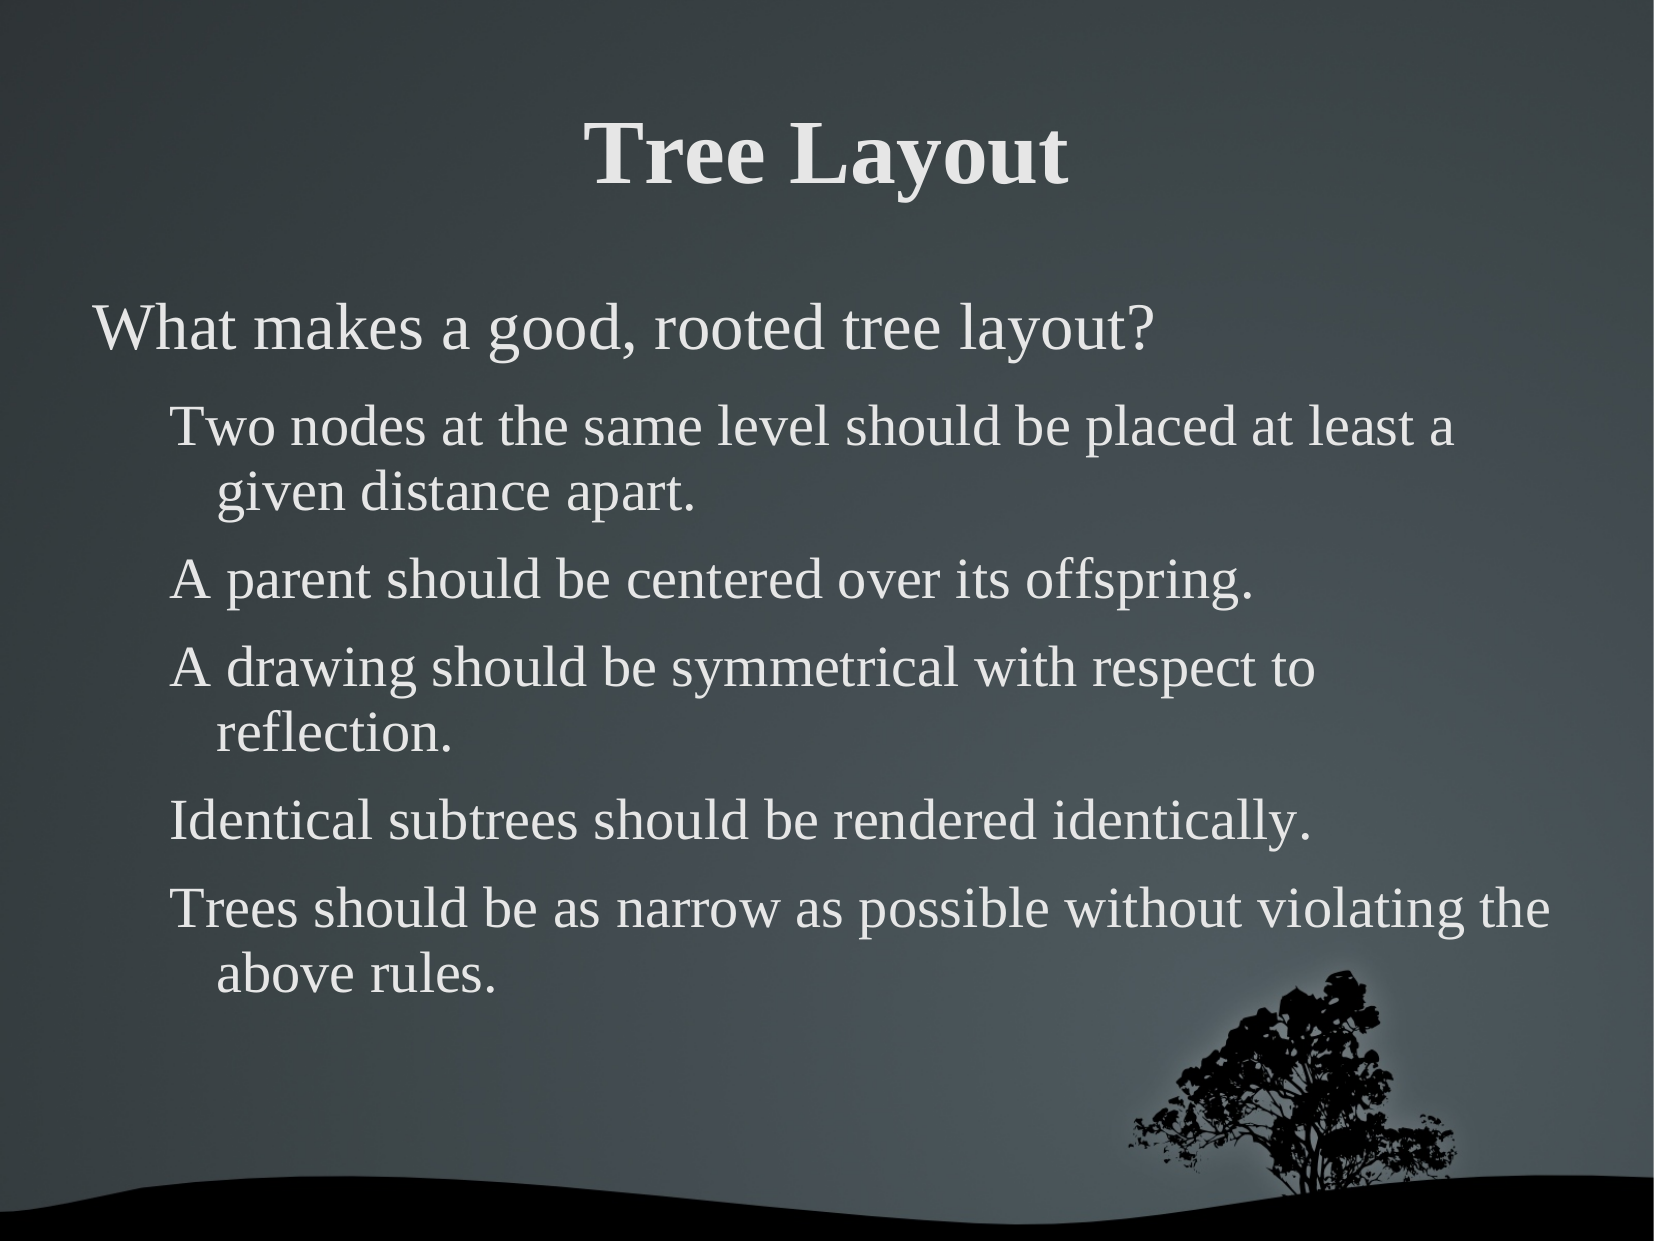

# Tree Layout
What makes a good, rooted tree layout?
Two nodes at the same level should be placed at least a given distance apart.
A parent should be centered over its offspring.
A drawing should be symmetrical with respect to reflection.
Identical subtrees should be rendered identically.
Trees should be as narrow as possible without violating the above rules.